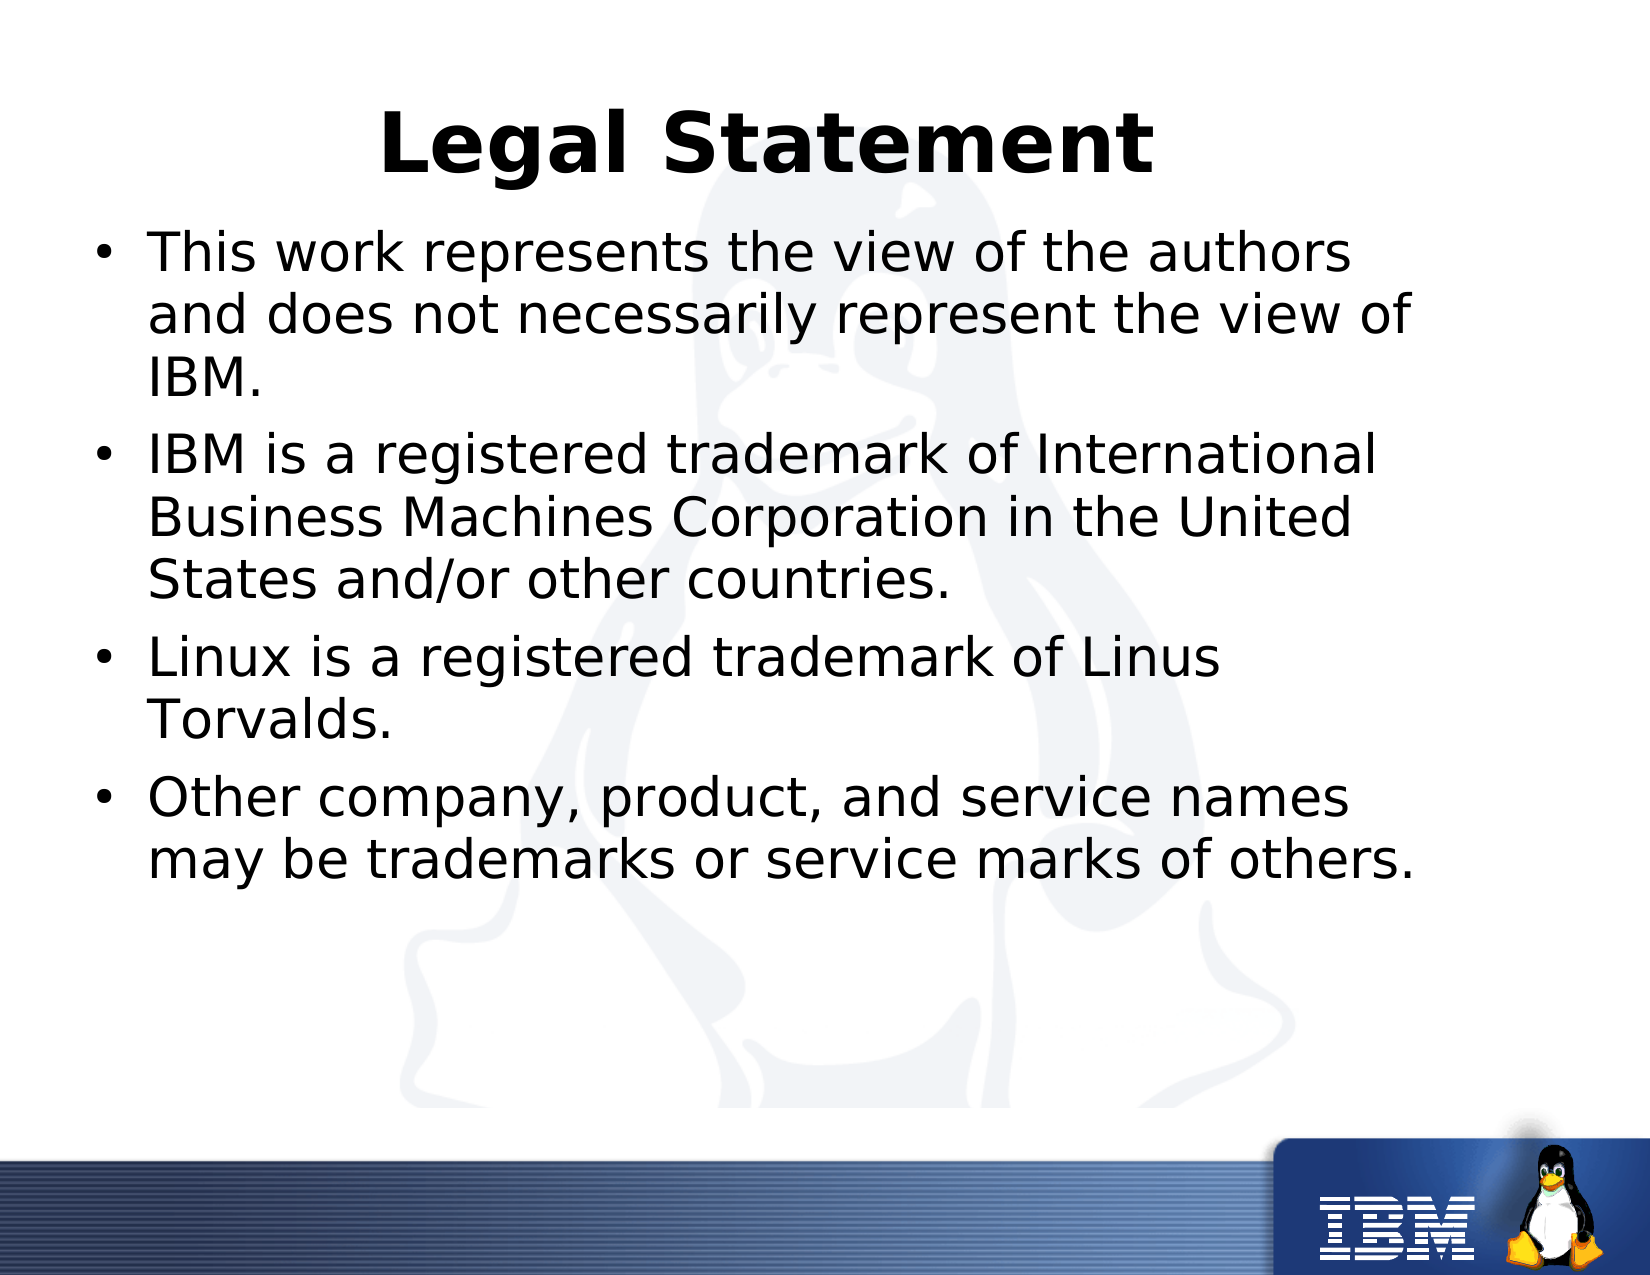

# Legal Statement
This work represents the view of the authors and does not necessarily represent the view of IBM.
IBM is a registered trademark of International Business Machines Corporation in the United States and/or other countries.
Linux is a registered trademark of Linus Torvalds.
Other company, product, and service names may be trademarks or service marks of others.